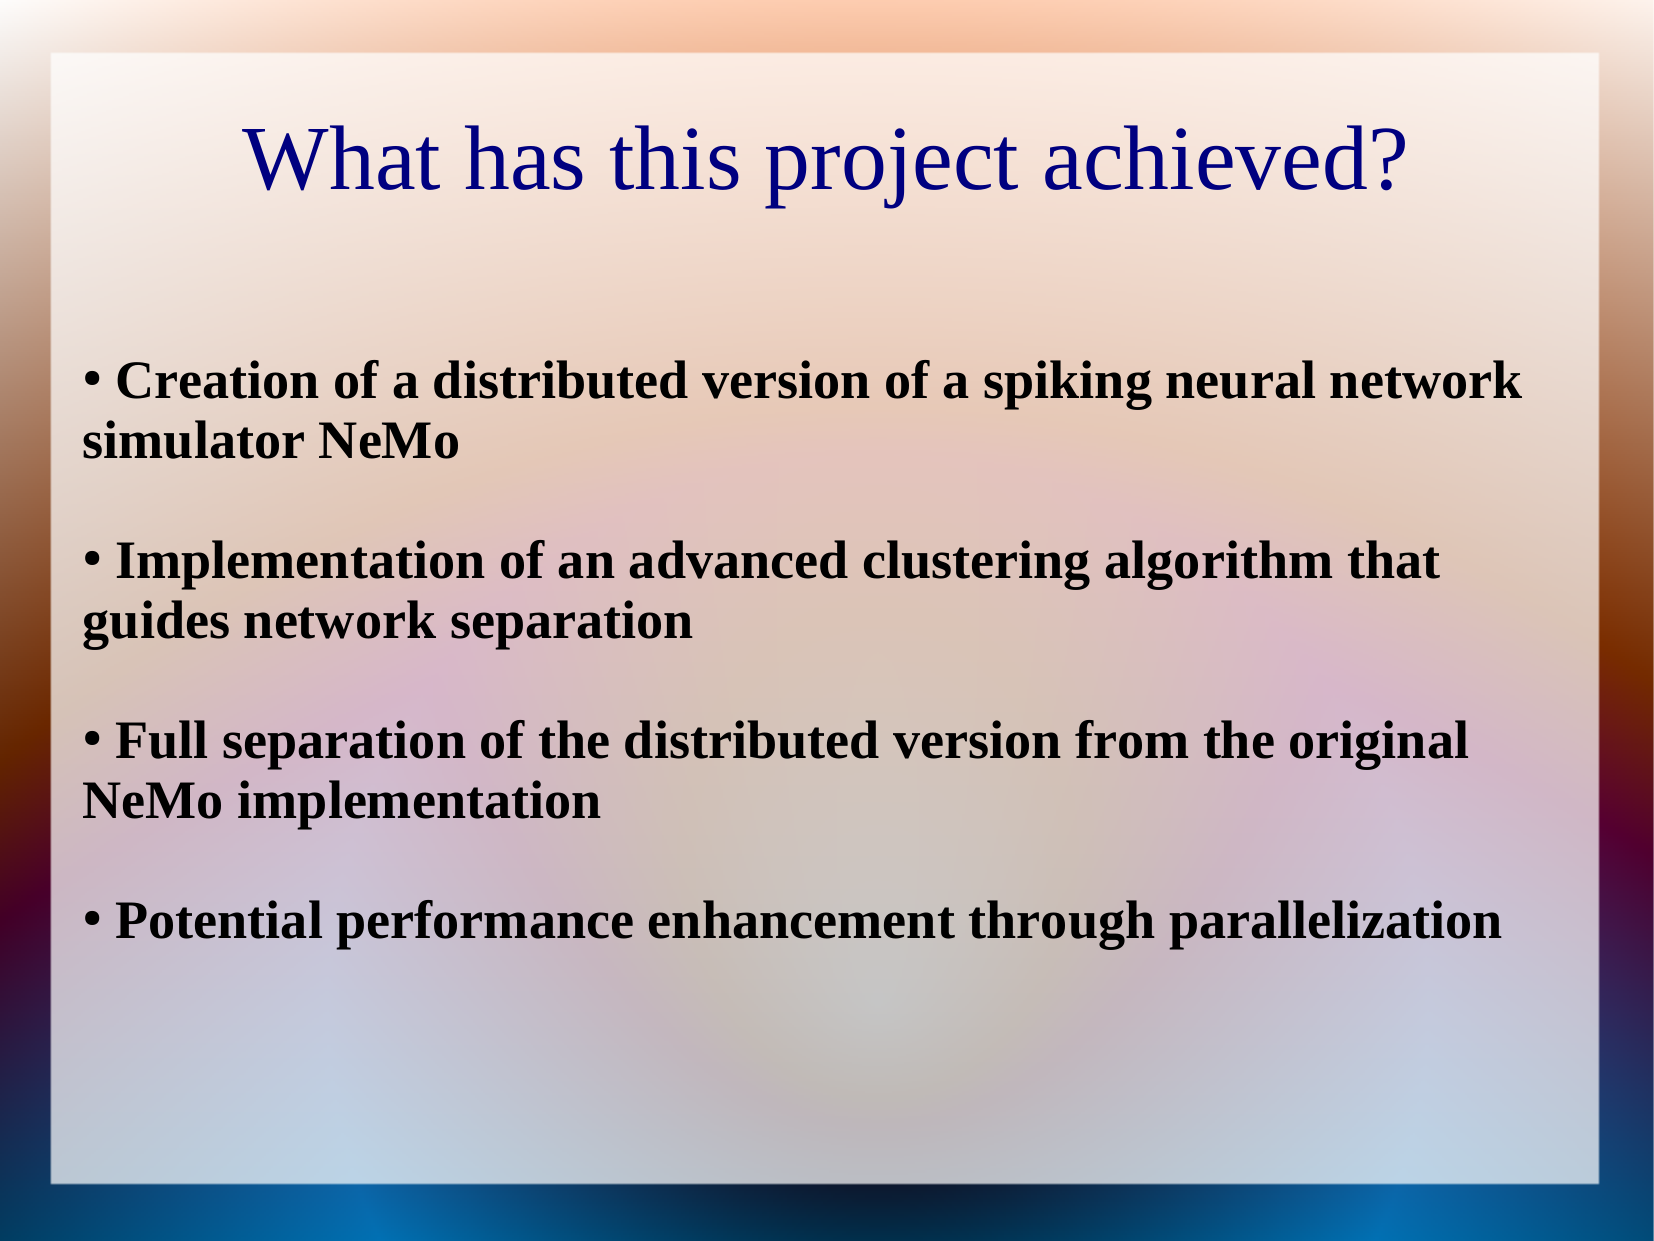

# What has this project achieved?
 Creation of a distributed version of a spiking neural network simulator NeMo
 Implementation of an advanced clustering algorithm that guides network separation
 Full separation of the distributed version from the original NeMo implementation
 Potential performance enhancement through parallelization